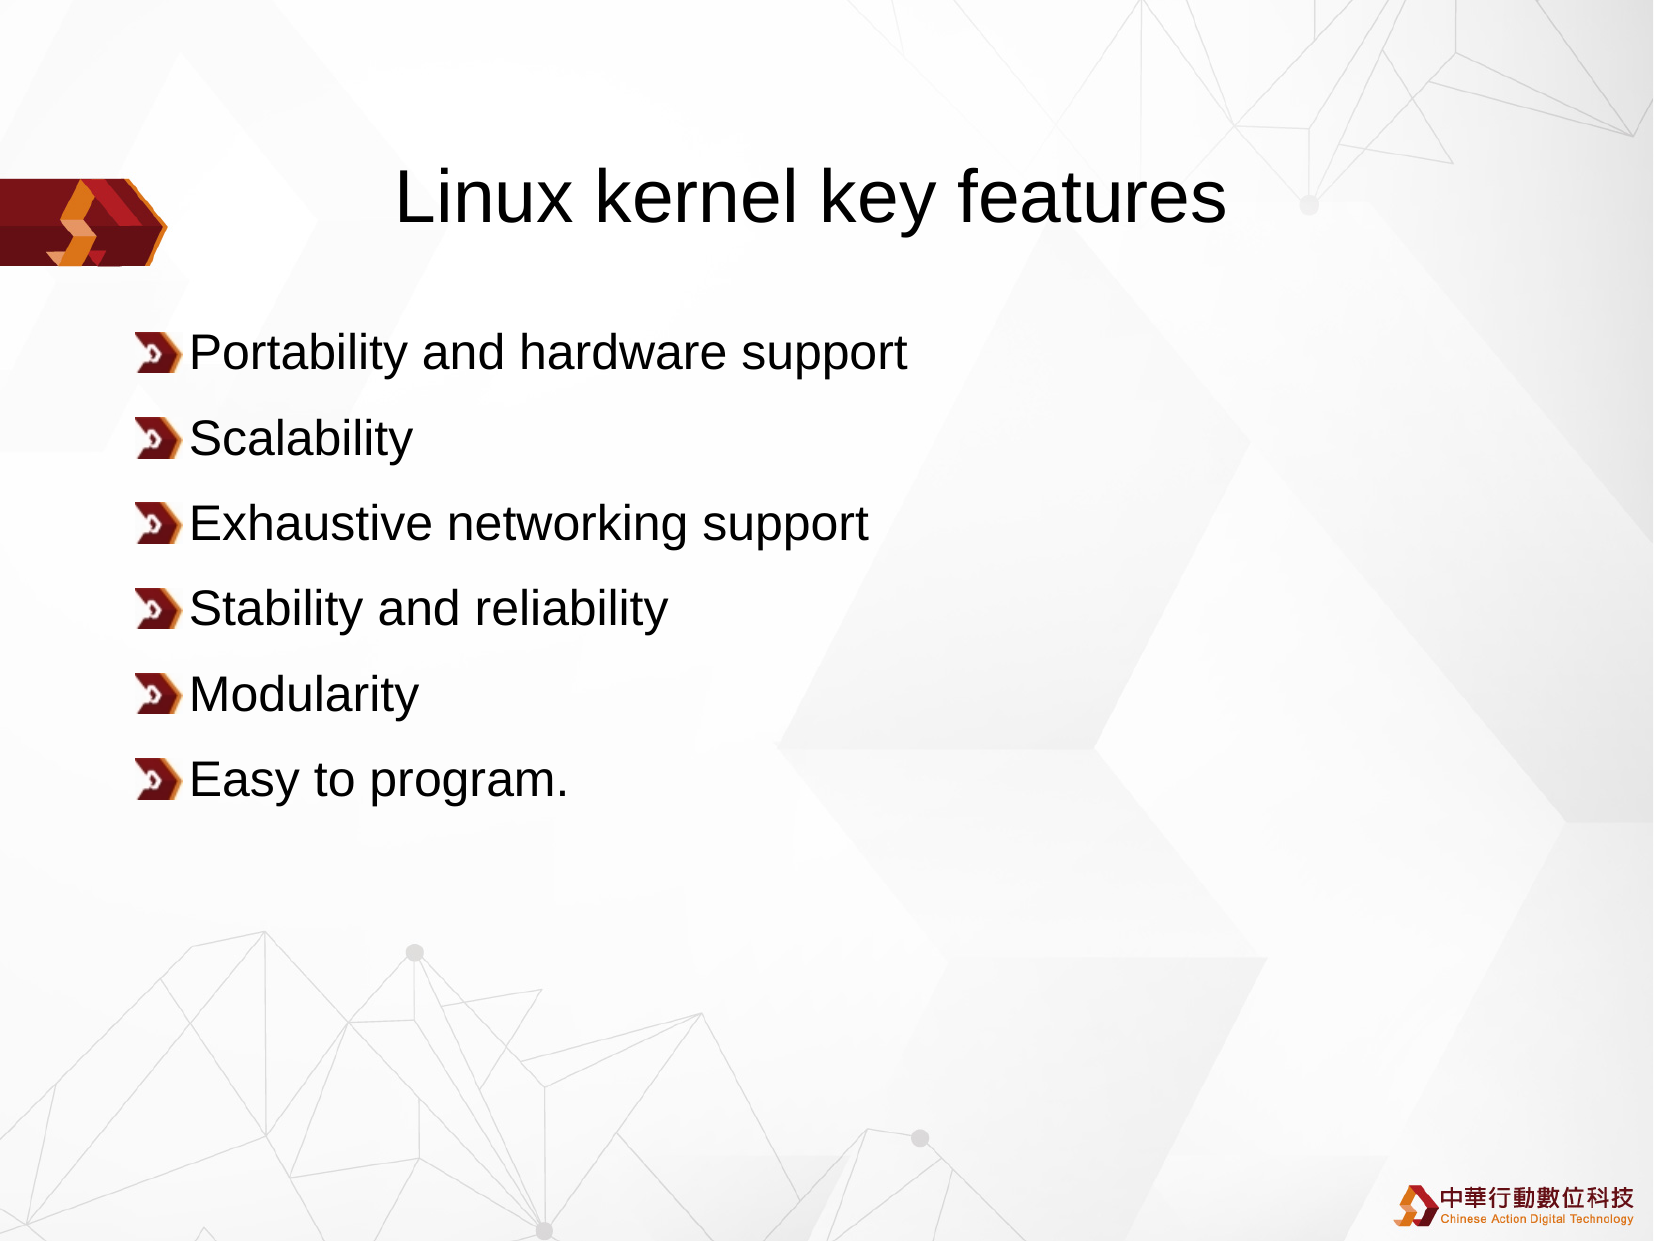

# Linux kernel key features
Portability and hardware support
Scalability
Exhaustive networking support
Stability and reliability
Modularity
Easy to program.